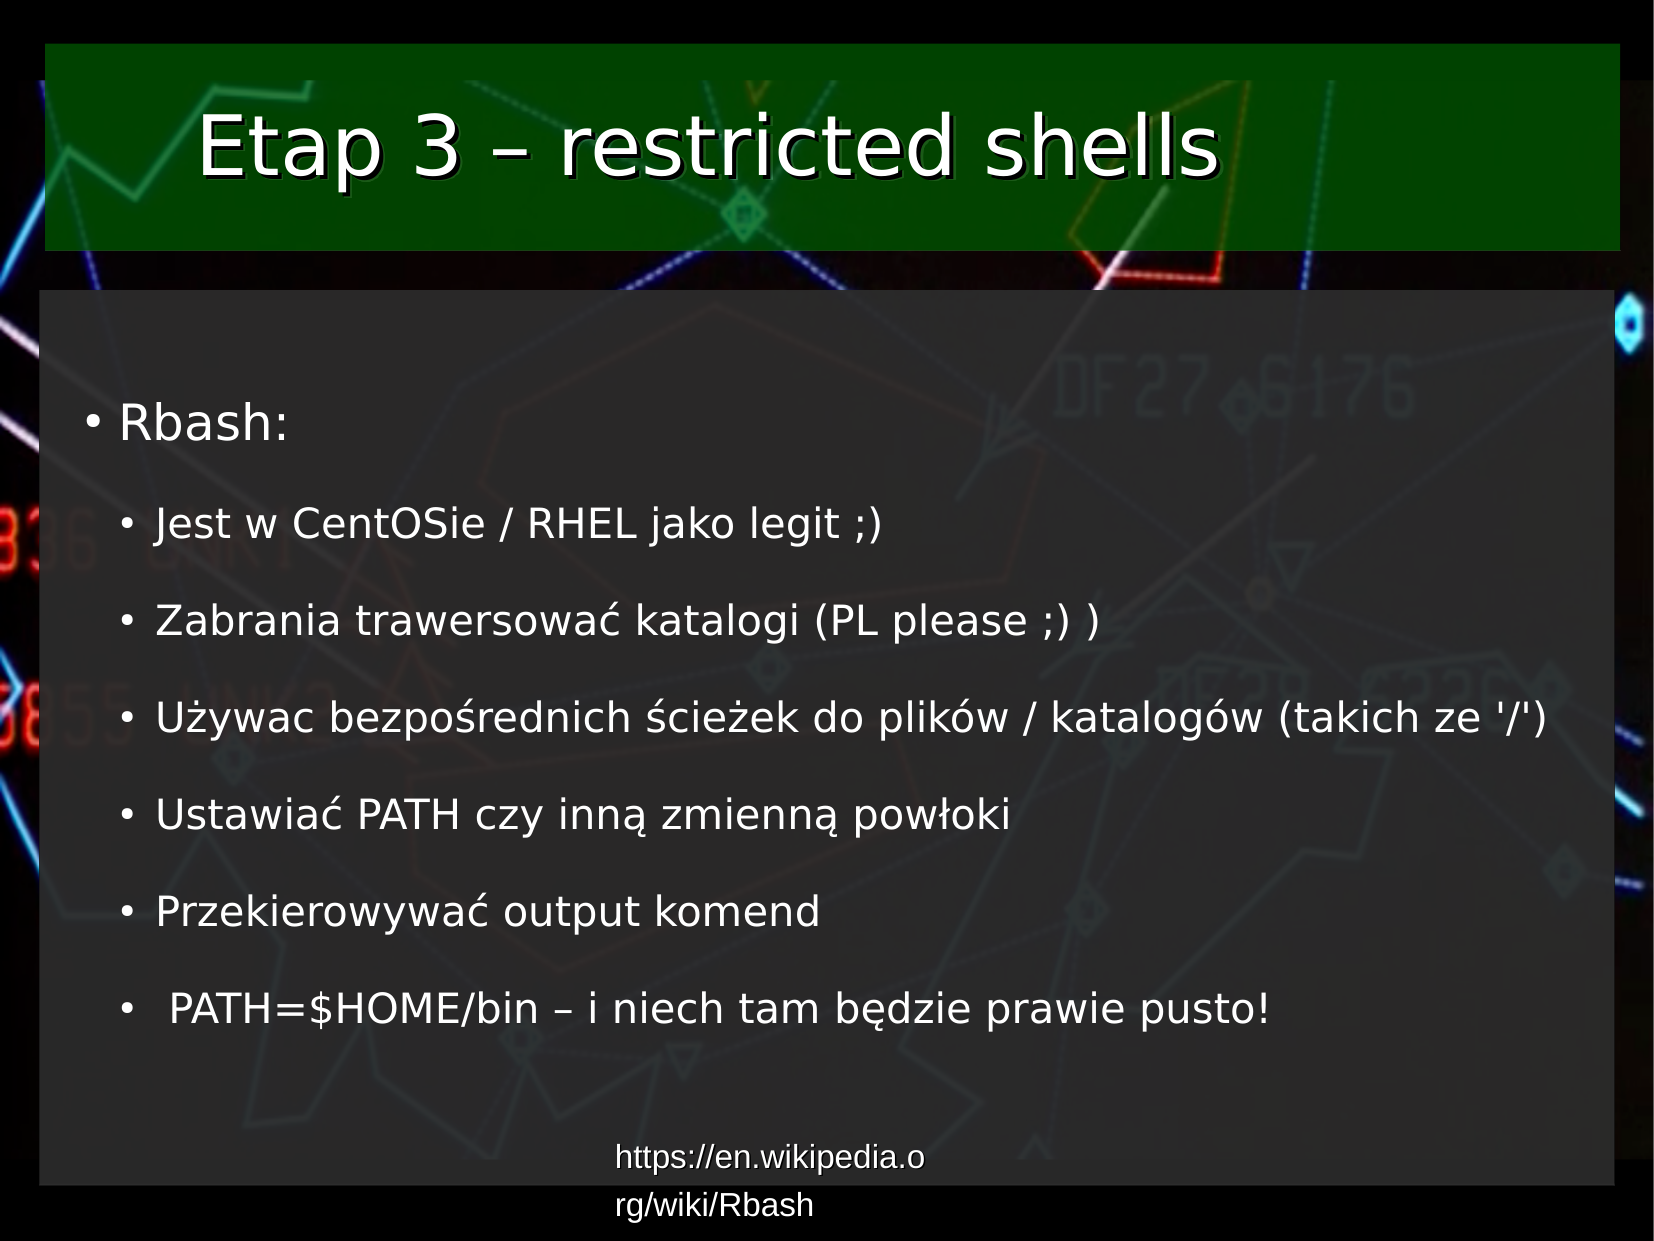

# Etap 3 – restricted shells
 Rbash:
Jest w CentOSie / RHEL jako legit ;)
Zabrania trawersować katalogi (PL please ;) )
Używac bezpośrednich ścieżek do plików / katalogów (takich ze '/')
Ustawiać PATH czy inną zmienną powłoki
Przekierowywać output komend
 PATH=$HOME/bin – i niech tam będzie prawie pusto!
https://en.wikipedia.org/wiki/Rbash